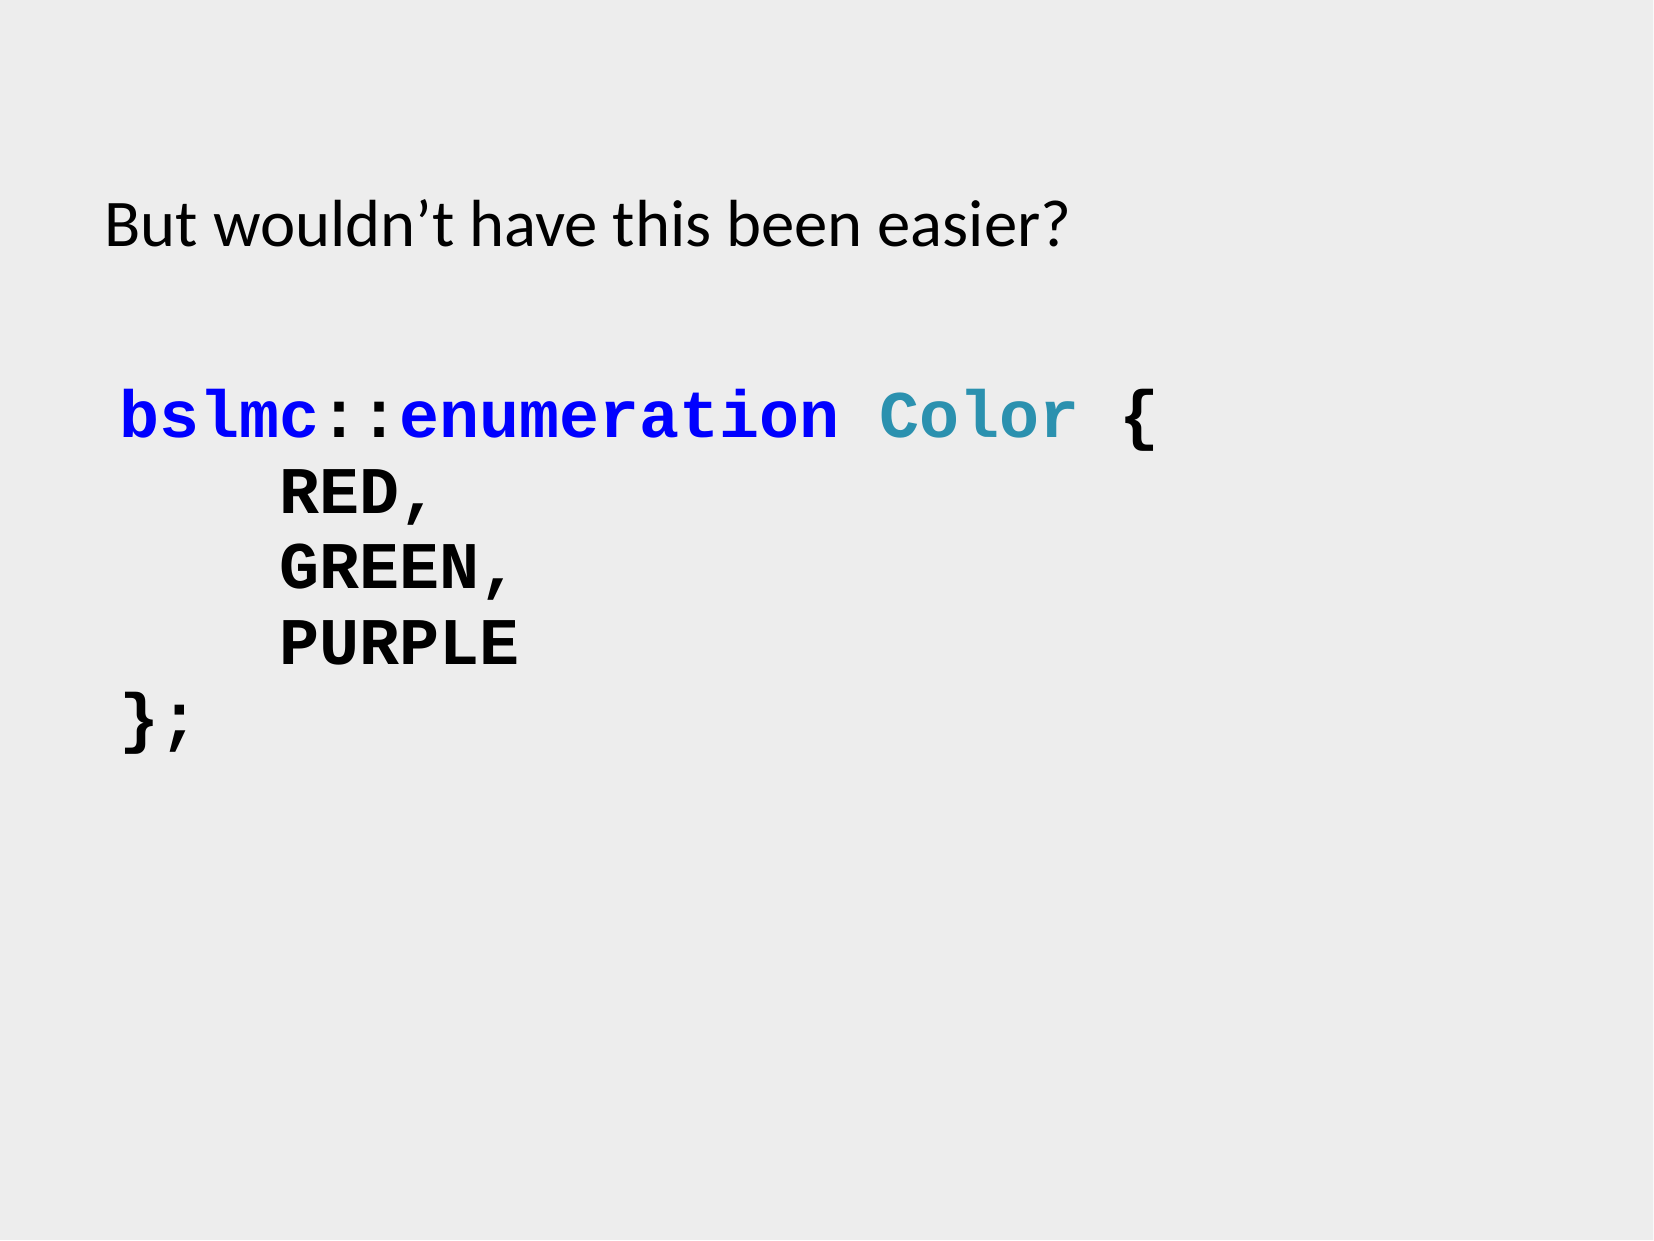

But wouldn’t have this been easier?
bslmc::enumeration Color {
 RED,
 GREEN,
 PURPLE
};